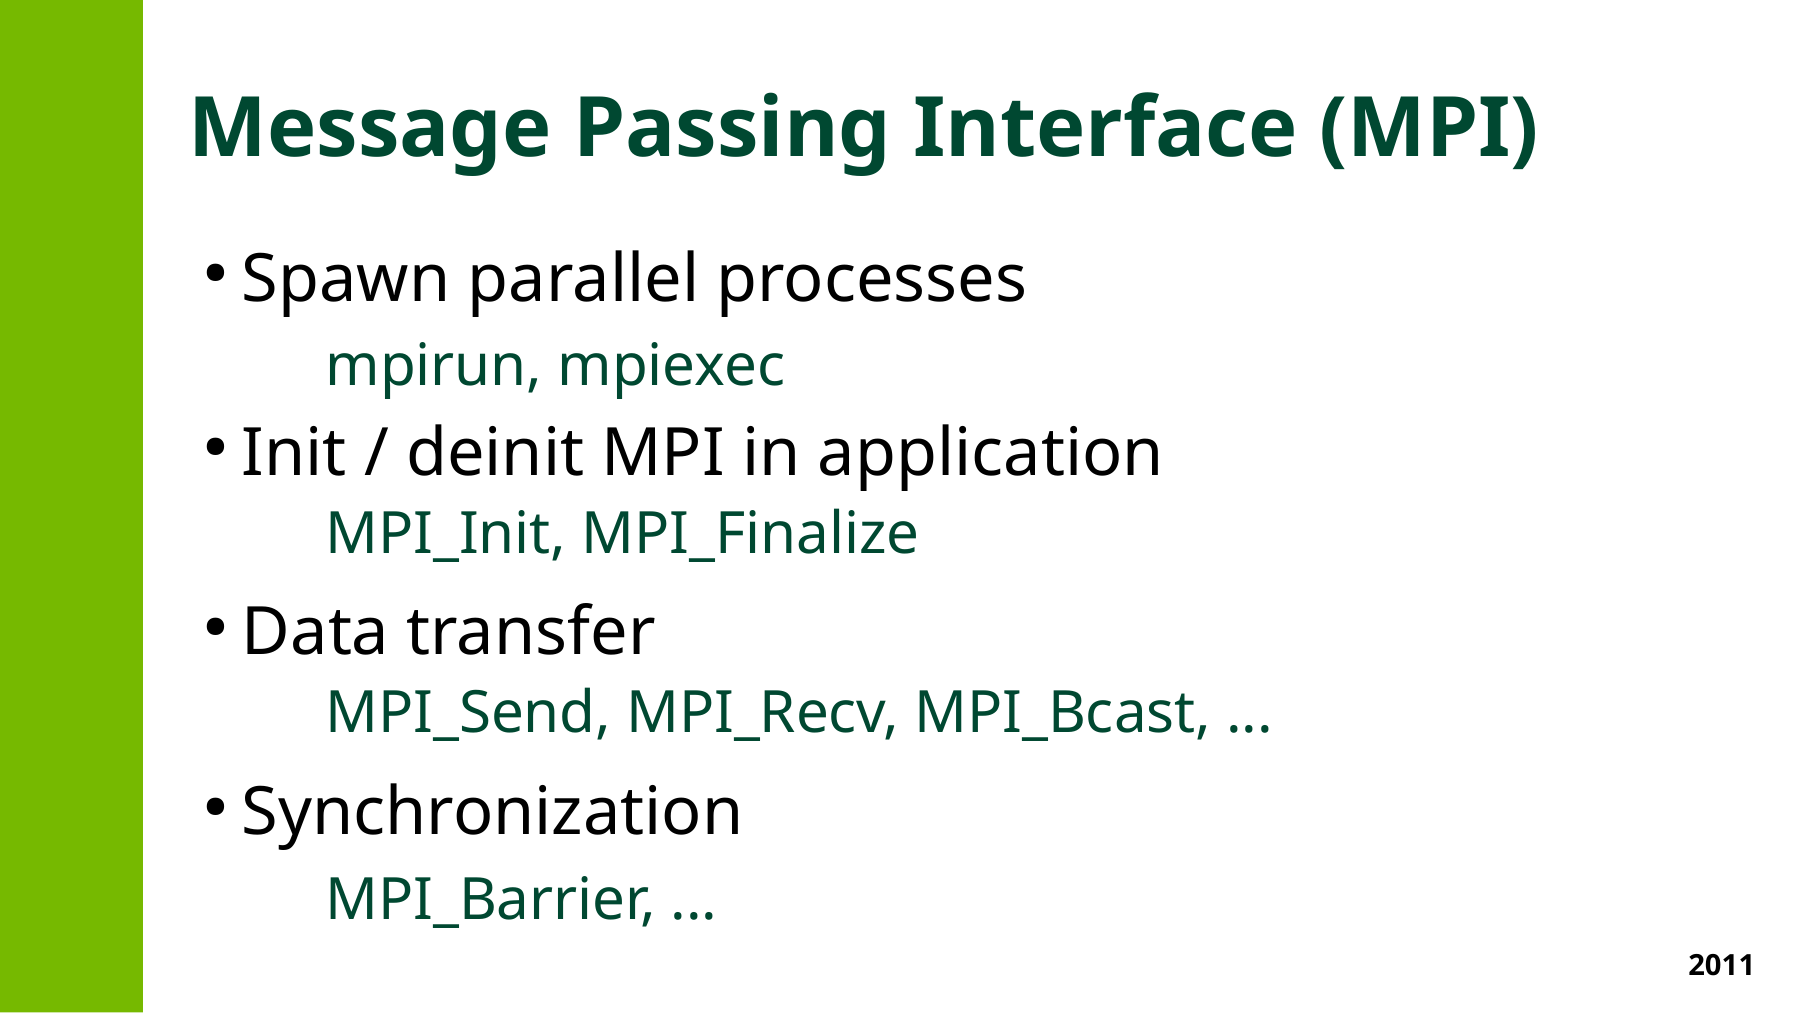

Message Passing Interface (MPI)
# Spawn parallel processes
mpirun, mpiexec
Init / deinit MPI in application
MPI_Init, MPI_Finalize
Data transfer
MPI_Send, MPI_Recv, MPI_Bcast, ...
Synchronization
MPI_Barrier, ...